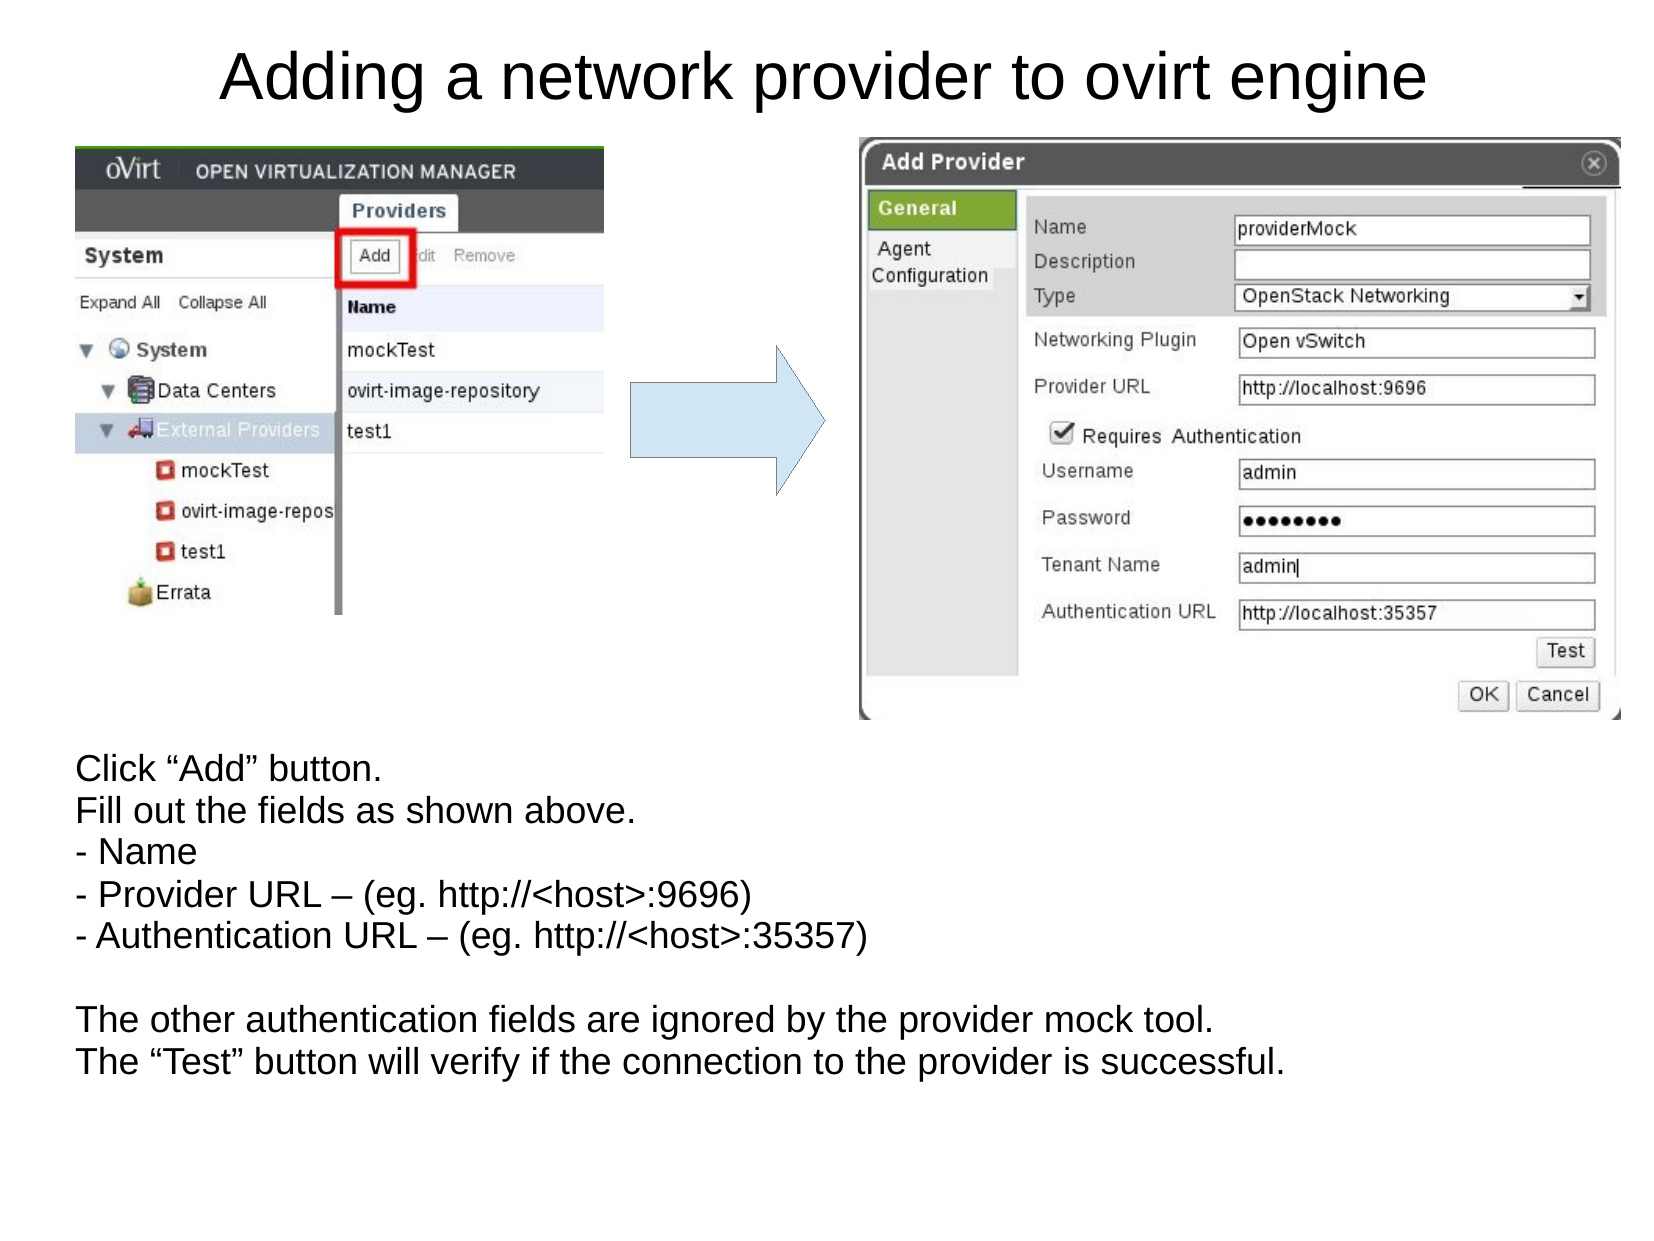

Adding a network provider to ovirt engine
# Click “Add” button.
Fill out the fields as shown above.
- Name
- Provider URL – (eg. http://<host>:9696)
- Authentication URL – (eg. http://<host>:35357)
The other authentication fields are ignored by the provider mock tool.
The “Test” button will verify if the connection to the provider is successful.